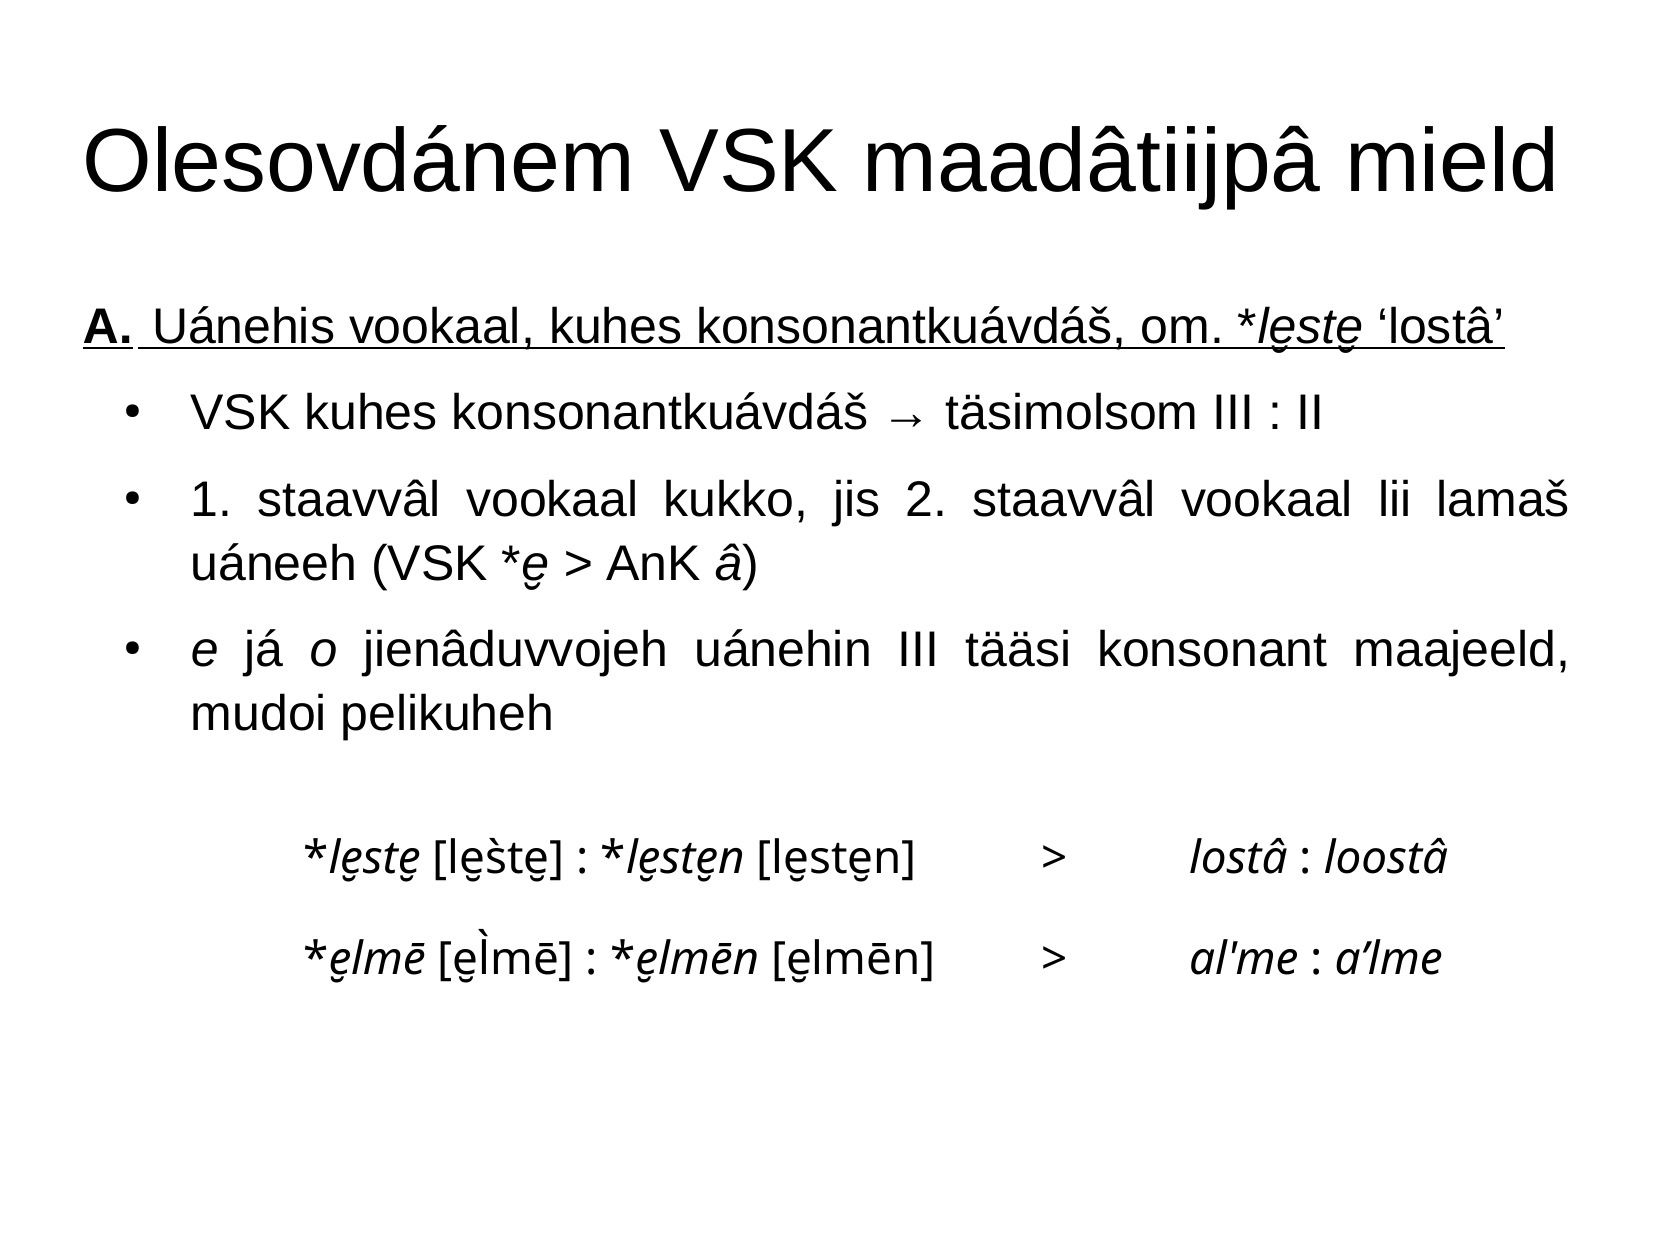

# Olesovdánem VSK maadâtiijpâ mield
A.	 Uánehis vookaal, kuhes konsonantkuávdáš, om. *le̮ste̮ ‘lostâ’
VSK kuhes konsonantkuávdáš → täsimolsom III : II
1. staavvâl vookaal kukko, jis 2. staavvâl vookaal lii lamaš uáneeh (VSK *e̮ > AnK â)
e já o jienâduvvojeh uánehin III tääsi konsonant maajeeld, mudoi pelikuheh
*le̮ste̮ [le̮s̀te̮] : *le̮ste̮n [le̮ste̮n]		> 		lostâ : loostâ
*e̮lmē [e̮l̀mē] : *e̮lmēn [e̮lmēn]		>		al'me : a’lme